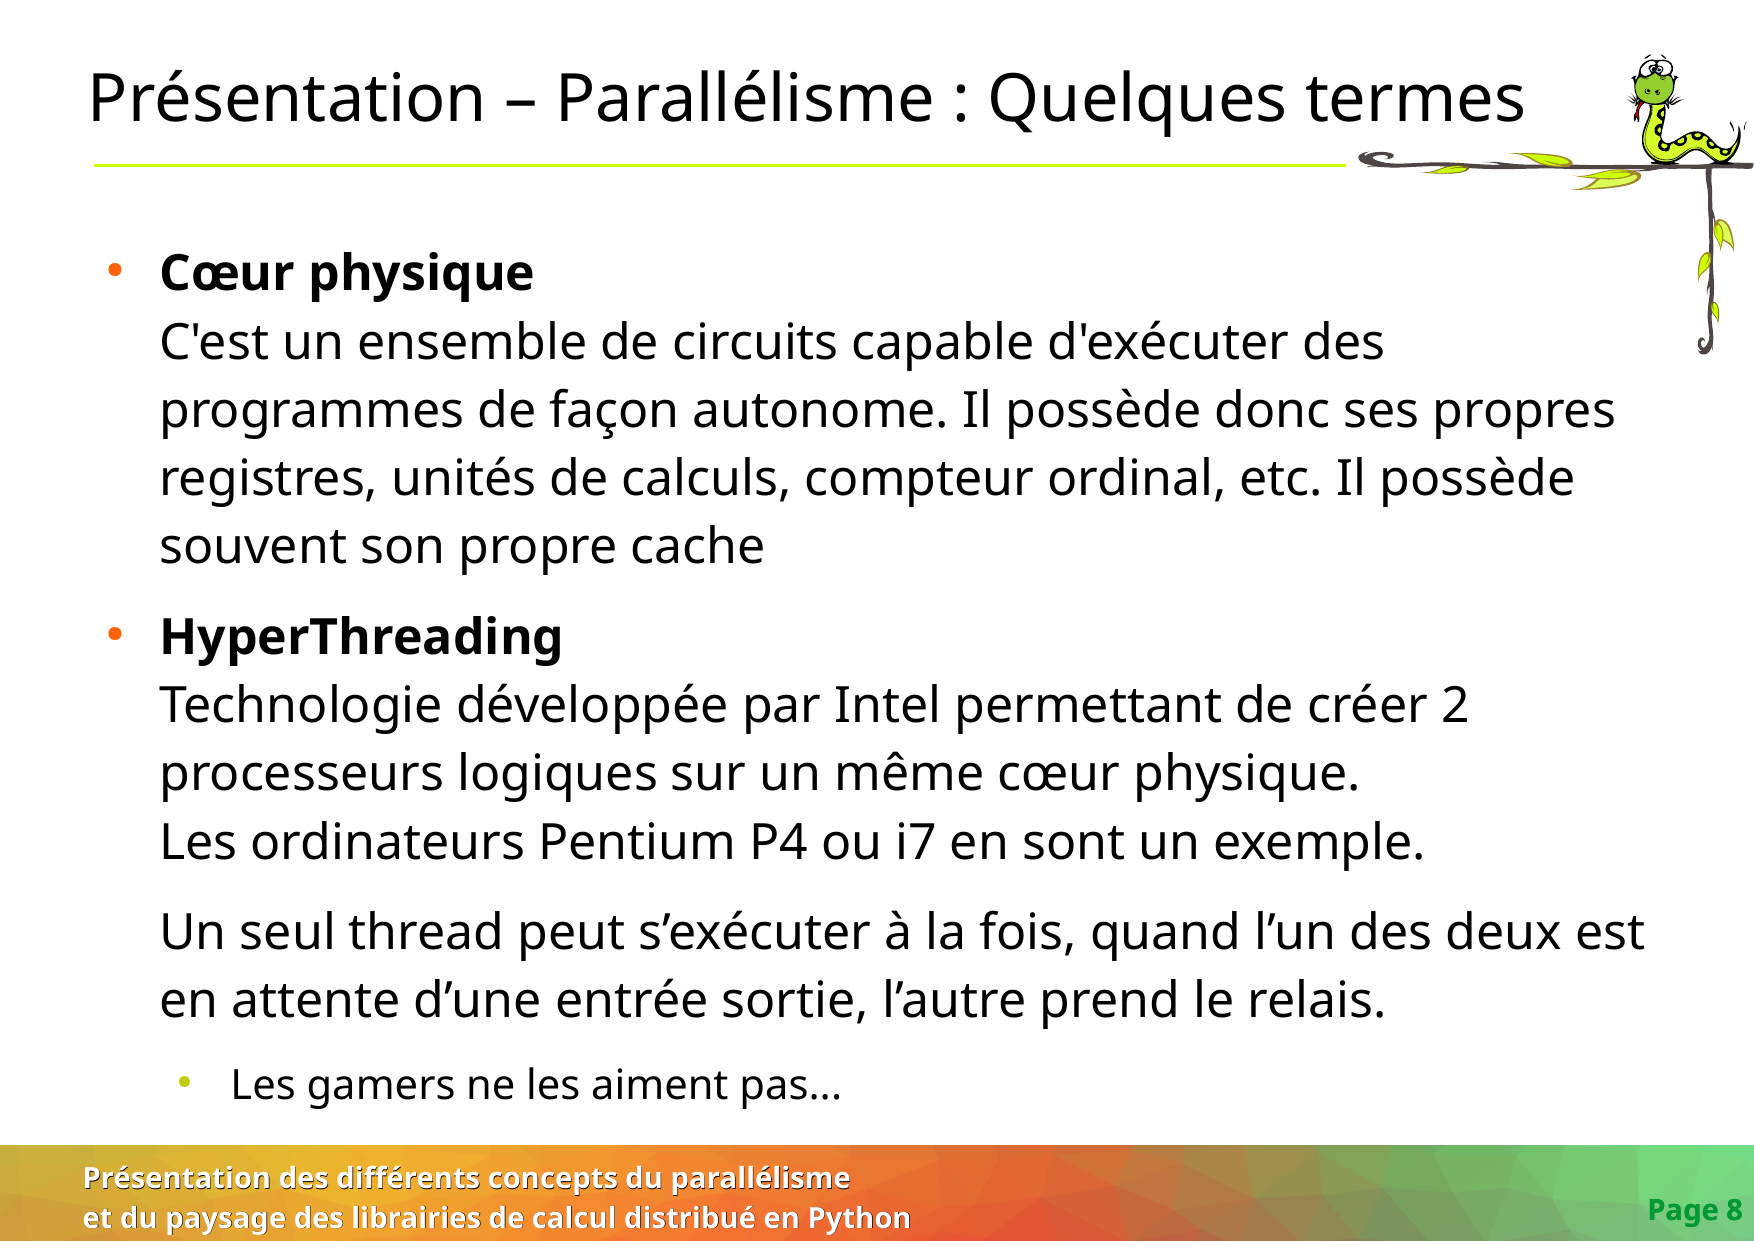

# Présentation – Parallélisme : Quelques termes
Cœur physique
C'est un ensemble de circuits capable d'exécuter des programmes de façon autonome. Il possède donc ses propres registres, unités de calculs, compteur ordinal, etc. Il possède souvent son propre cache
HyperThreading
Technologie développée par Intel permettant de créer 2 processeurs logiques sur un même cœur physique.
Les ordinateurs Pentium P4 ou i7 en sont un exemple.
Un seul thread peut s’exécuter à la fois, quand l’un des deux est en attente d’une entrée sortie, l’autre prend le relais.
Les gamers ne les aiment pas...
8